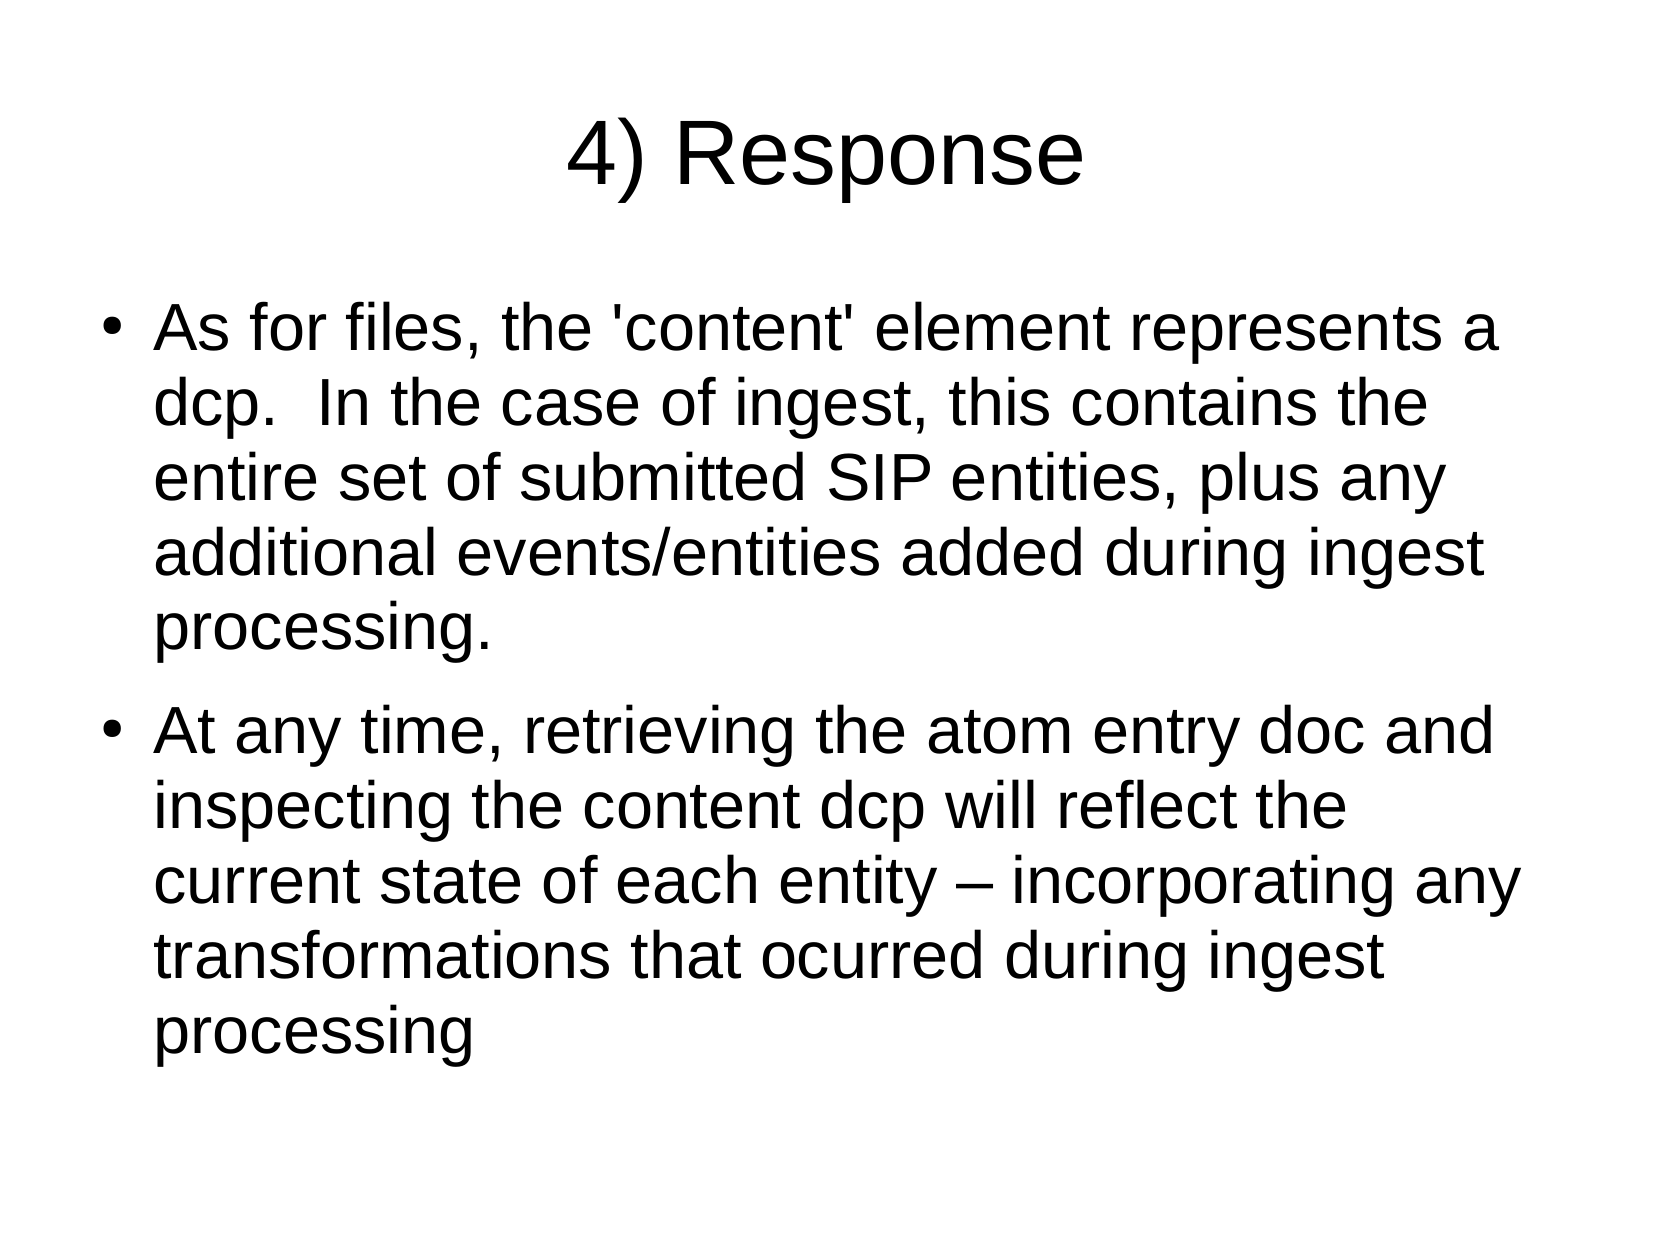

# 4) Response
As for files, the 'content' element represents a dcp. In the case of ingest, this contains the entire set of submitted SIP entities, plus any additional events/entities added during ingest processing.
At any time, retrieving the atom entry doc and inspecting the content dcp will reflect the current state of each entity – incorporating any transformations that ocurred during ingest processing